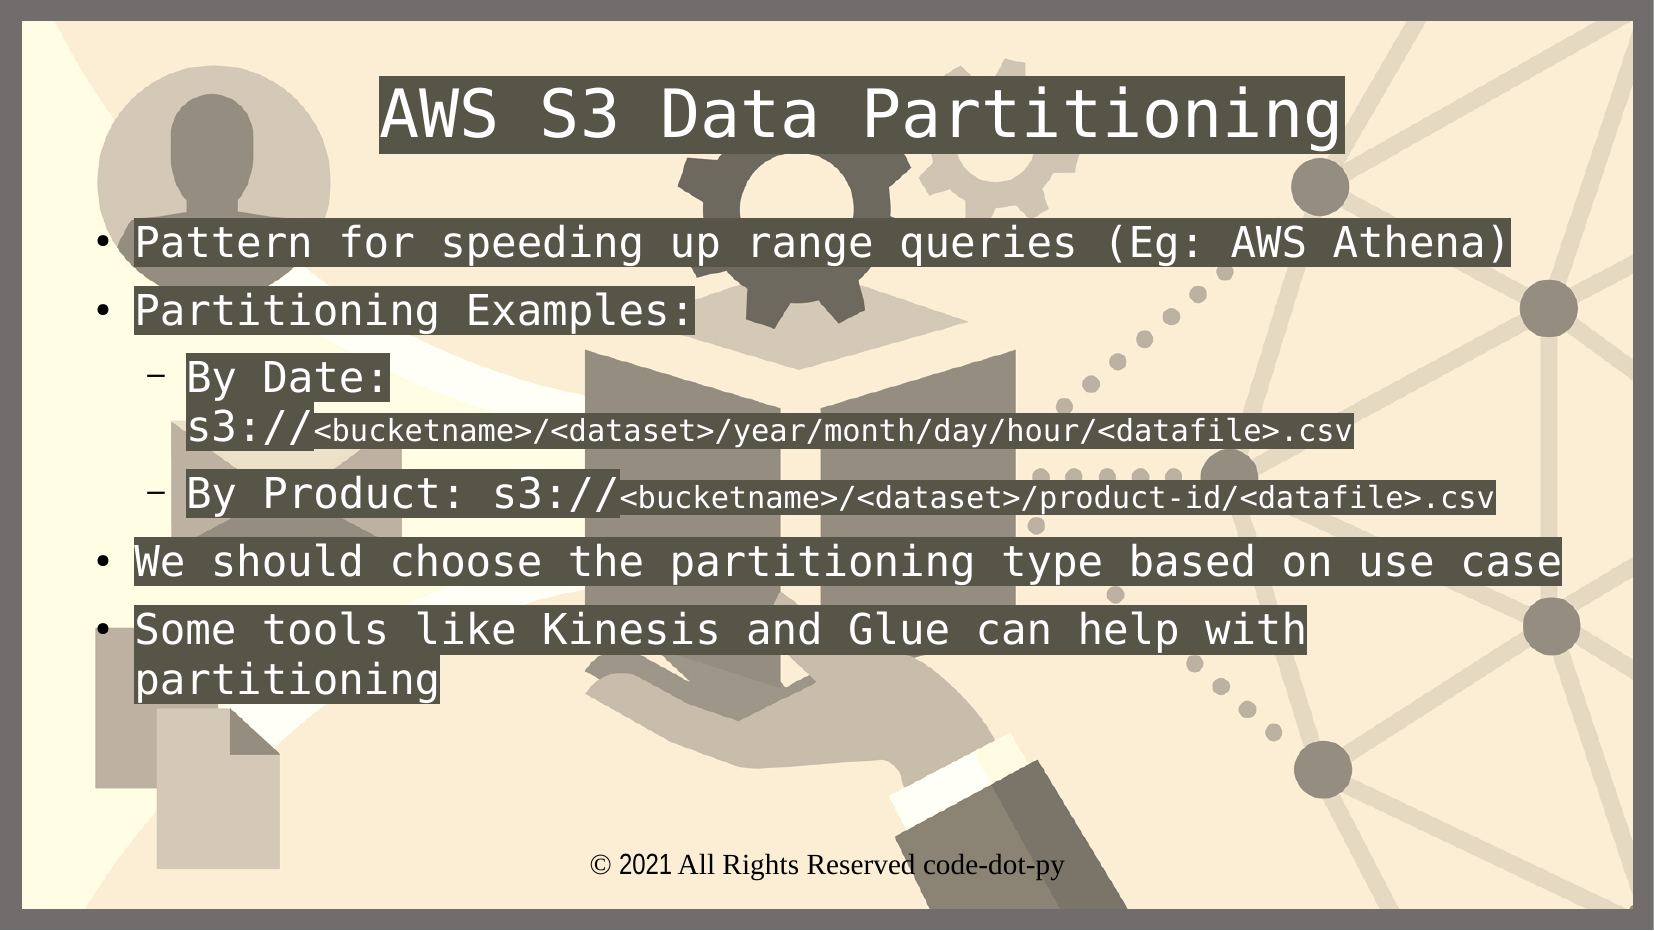

# AWS S3 Data Partitioning
Pattern for speeding up range queries (Eg: AWS Athena)
Partitioning Examples:
By Date: s3://<bucketname>/<dataset>/year/month/day/hour/<datafile>.csv
By Product: s3://<bucketname>/<dataset>/product-id/<datafile>.csv
We should choose the partitioning type based on use case
Some tools like Kinesis and Glue can help with partitioning